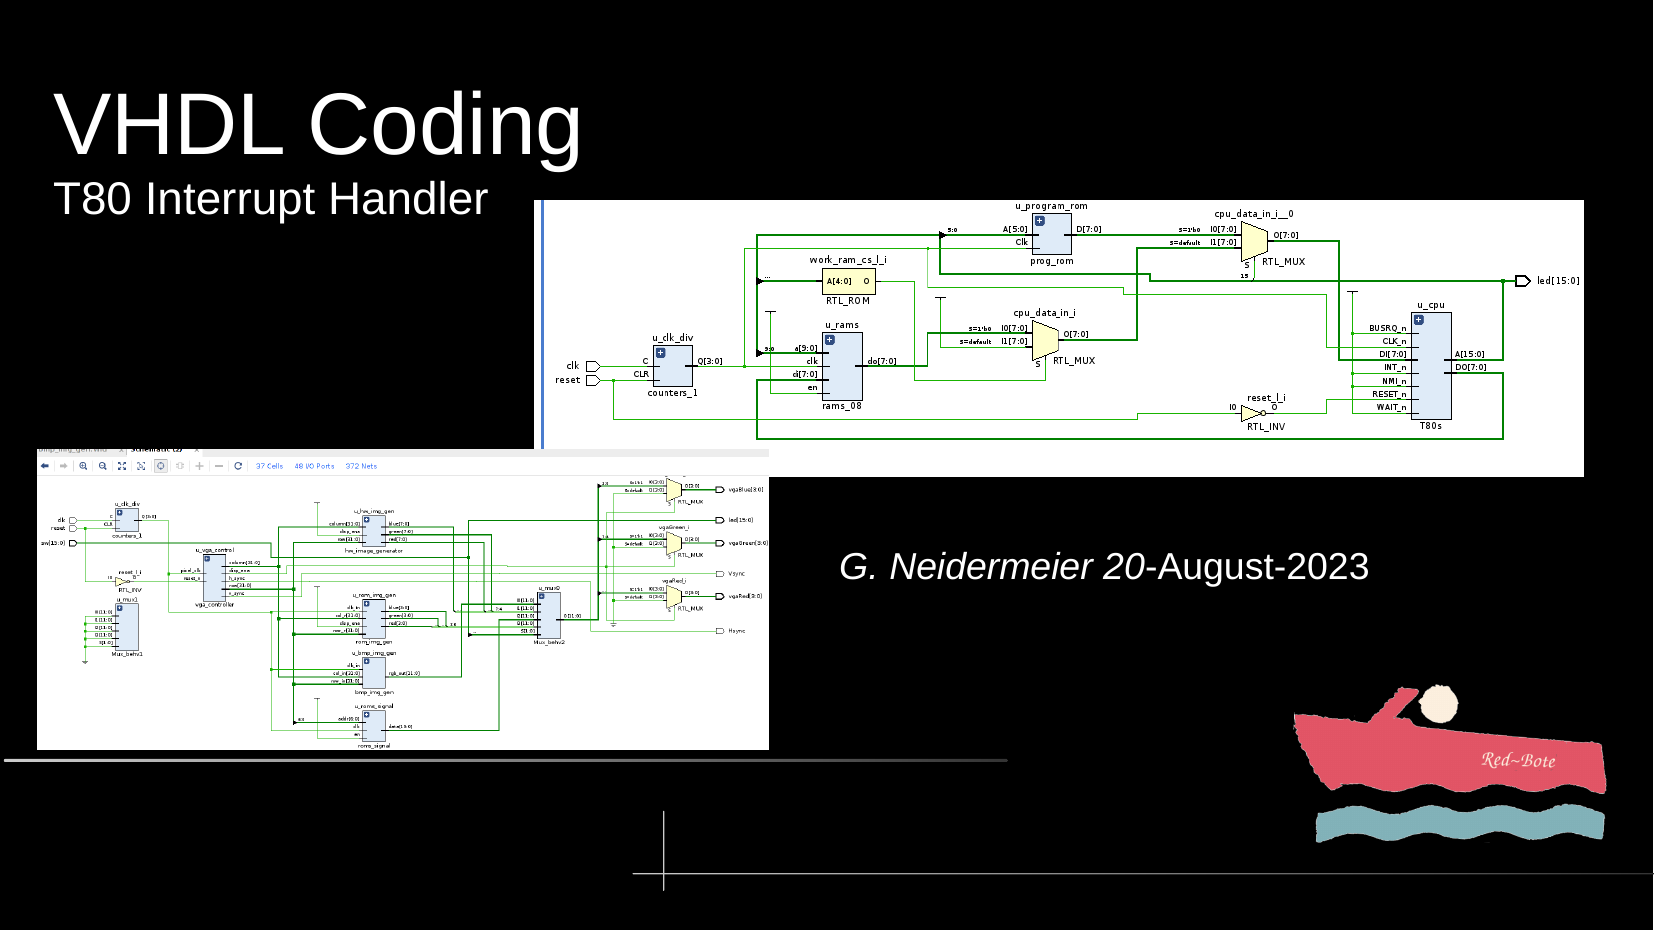

# VHDL Coding T80 Interrupt Handler
G. Neidermeier 20-August-2023